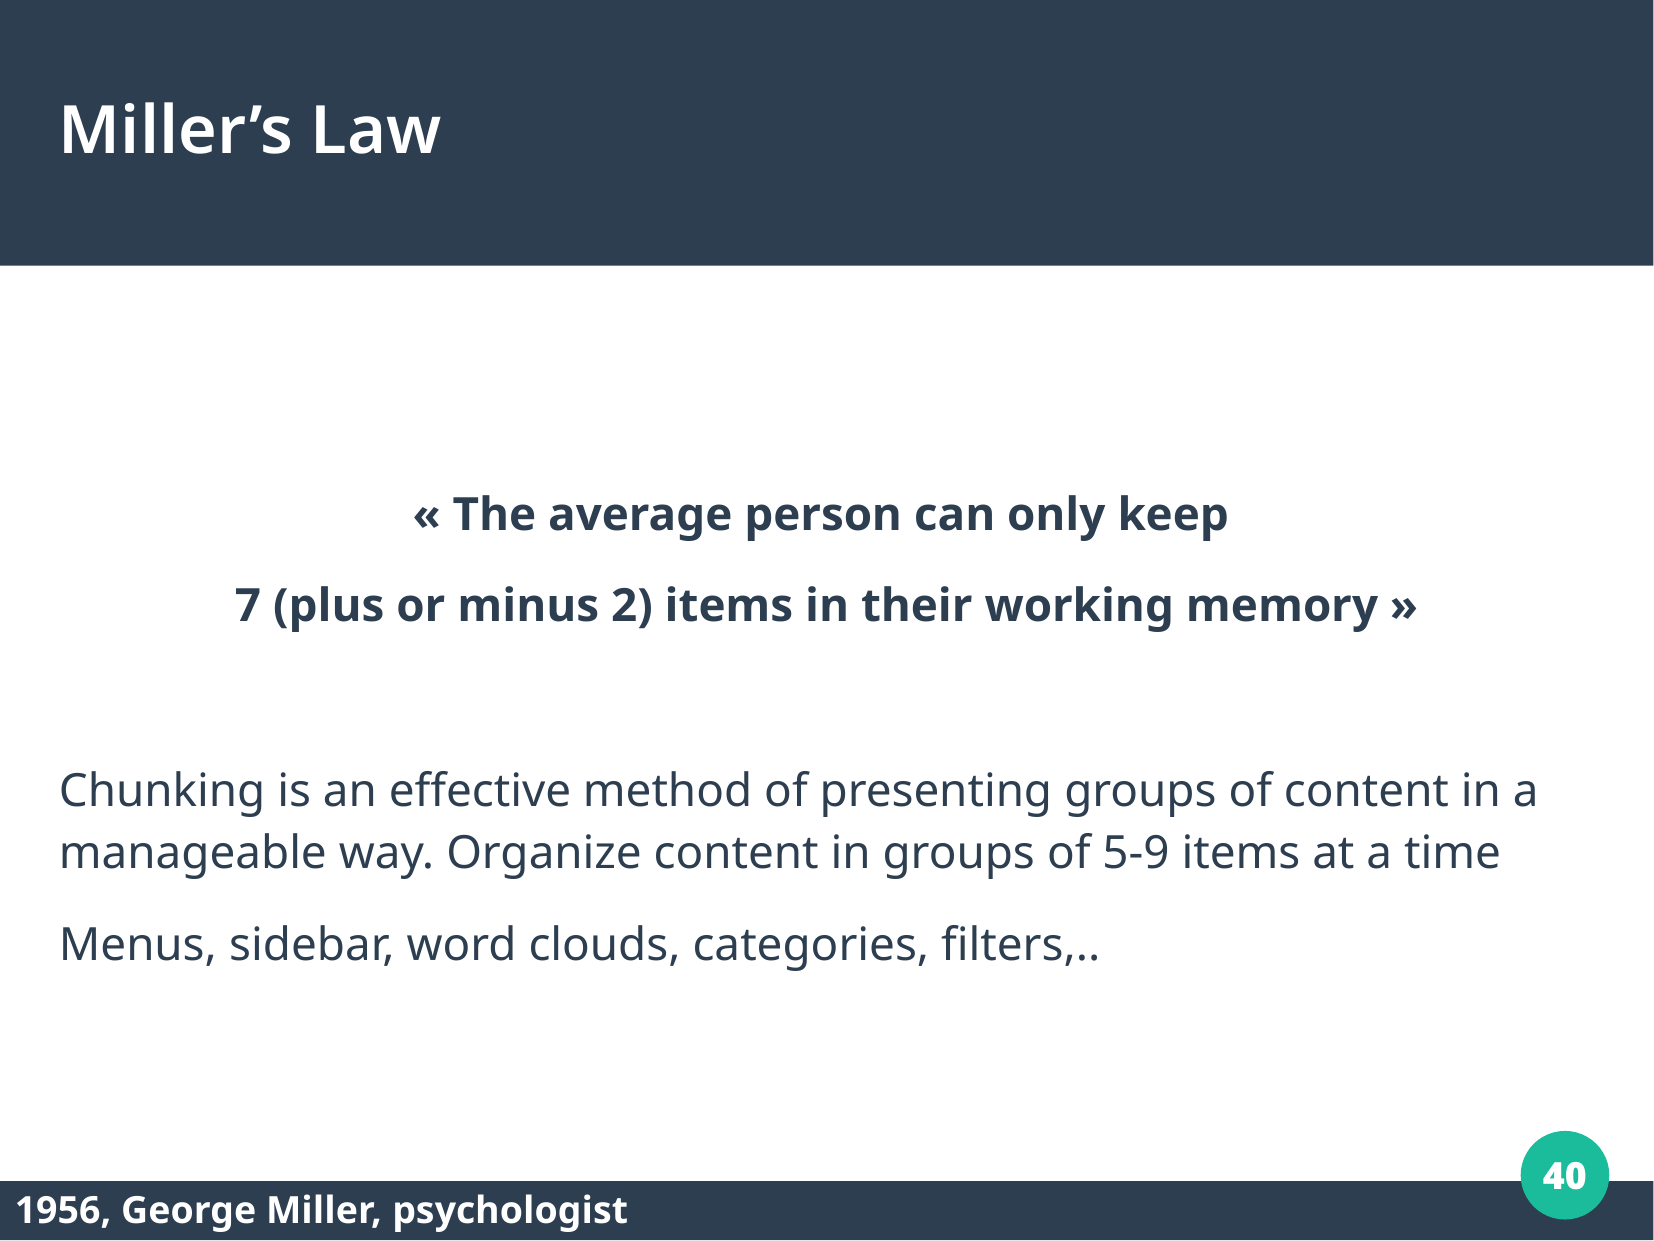

# Miller’s Law
« The average person can only keep
7 (plus or minus 2) items in their working memory »
Chunking is an effective method of presenting groups of content in a manageable way. Organize content in groups of 5-9 items at a time
Menus, sidebar, word clouds, categories, filters,..
40
1956, George Miller, psychologist